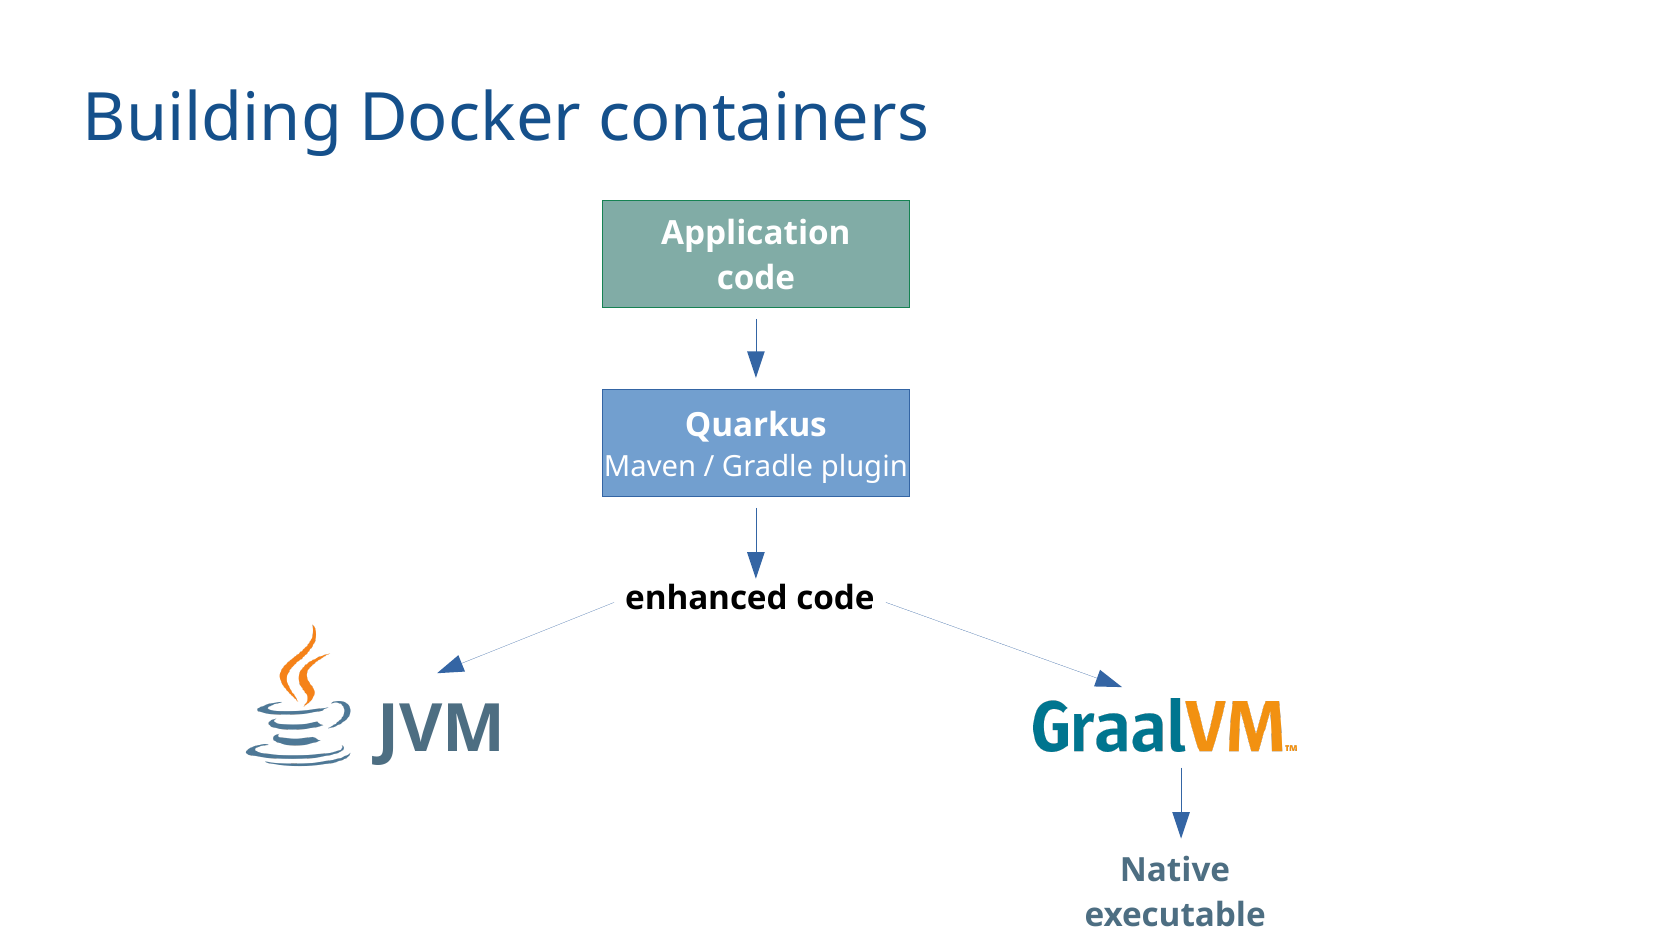

# Building Docker containers
Application
code
Quarkus
Maven / Gradle plugin
enhanced code
JVM
Native executable